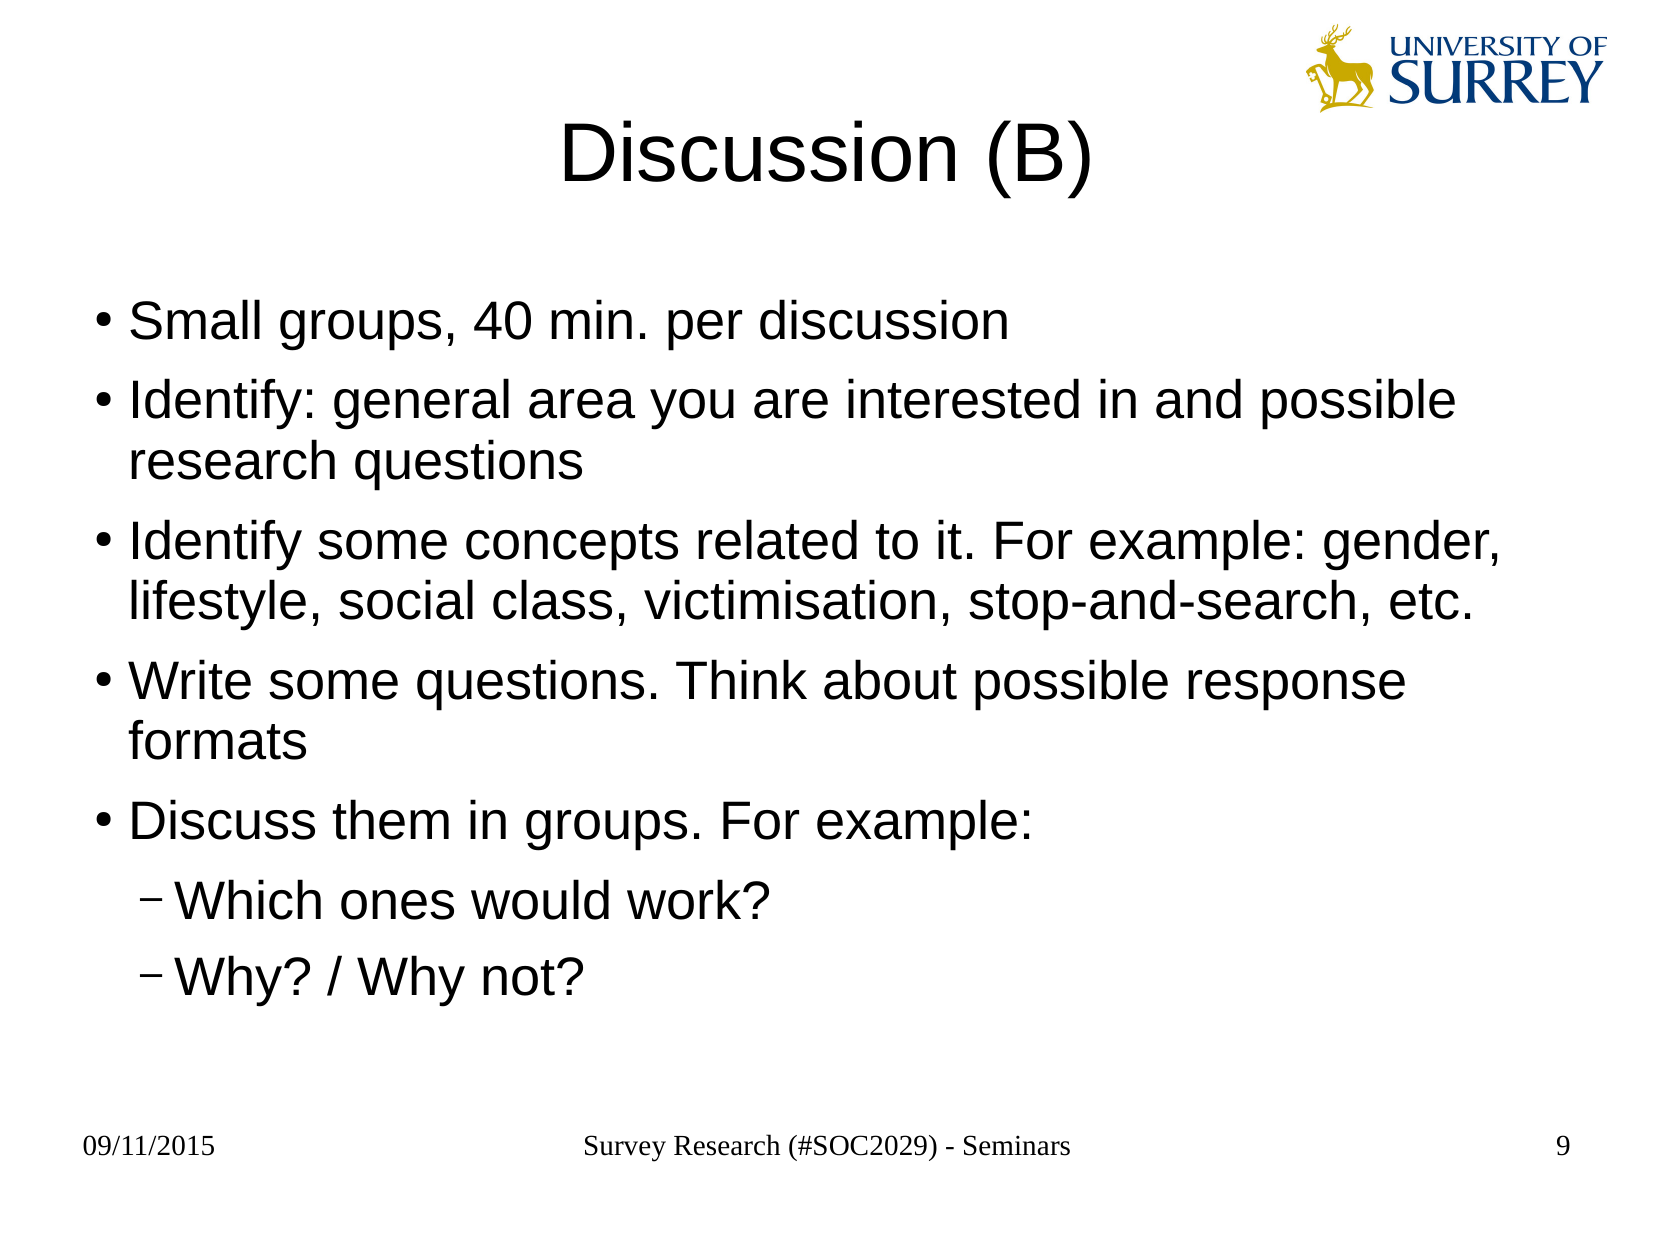

# Discussion (B)
Small groups, 40 min. per discussion
Identify: general area you are interested in and possible research questions
Identify some concepts related to it. For example: gender, lifestyle, social class, victimisation, stop-and-search, etc.
Write some questions. Think about possible response formats
Discuss them in groups. For example:
Which ones would work?
Why? / Why not?
05/10/2015
9